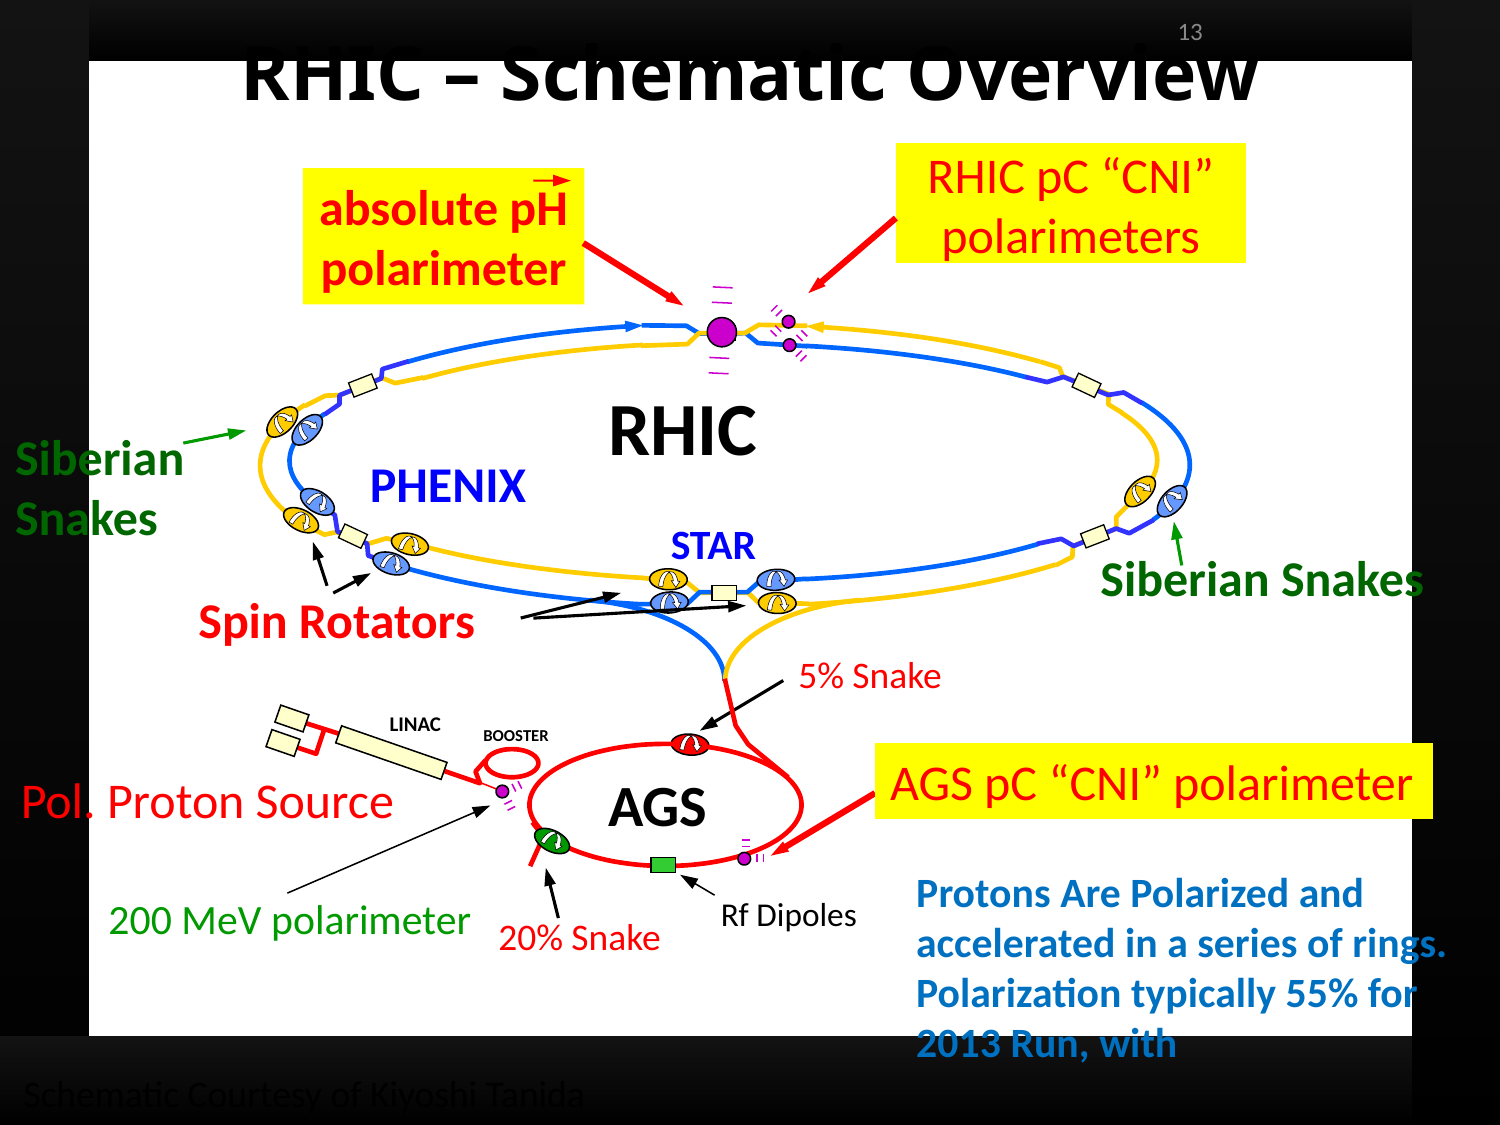

13
RHIC – Schematic Overview
RHIC pC “CNI” polarimeters
absolute pH
polarimeter
RHIC
Siberian
Snakes
PHENIX
STAR
Spin Rotators
Siberian Snakes
#
5% Snake
AGS pC “CNI” polarimeter
AGS
Rf Dipoles
20% Snake
LINAC
BOOSTER
Pol. Proton Source
200 MeV polarimeter
Protons Are Polarized and accelerated in a series of rings. Polarization typically 55% for 2013 Run, with
Schematic Courtesy of Kiyoshi Tanida